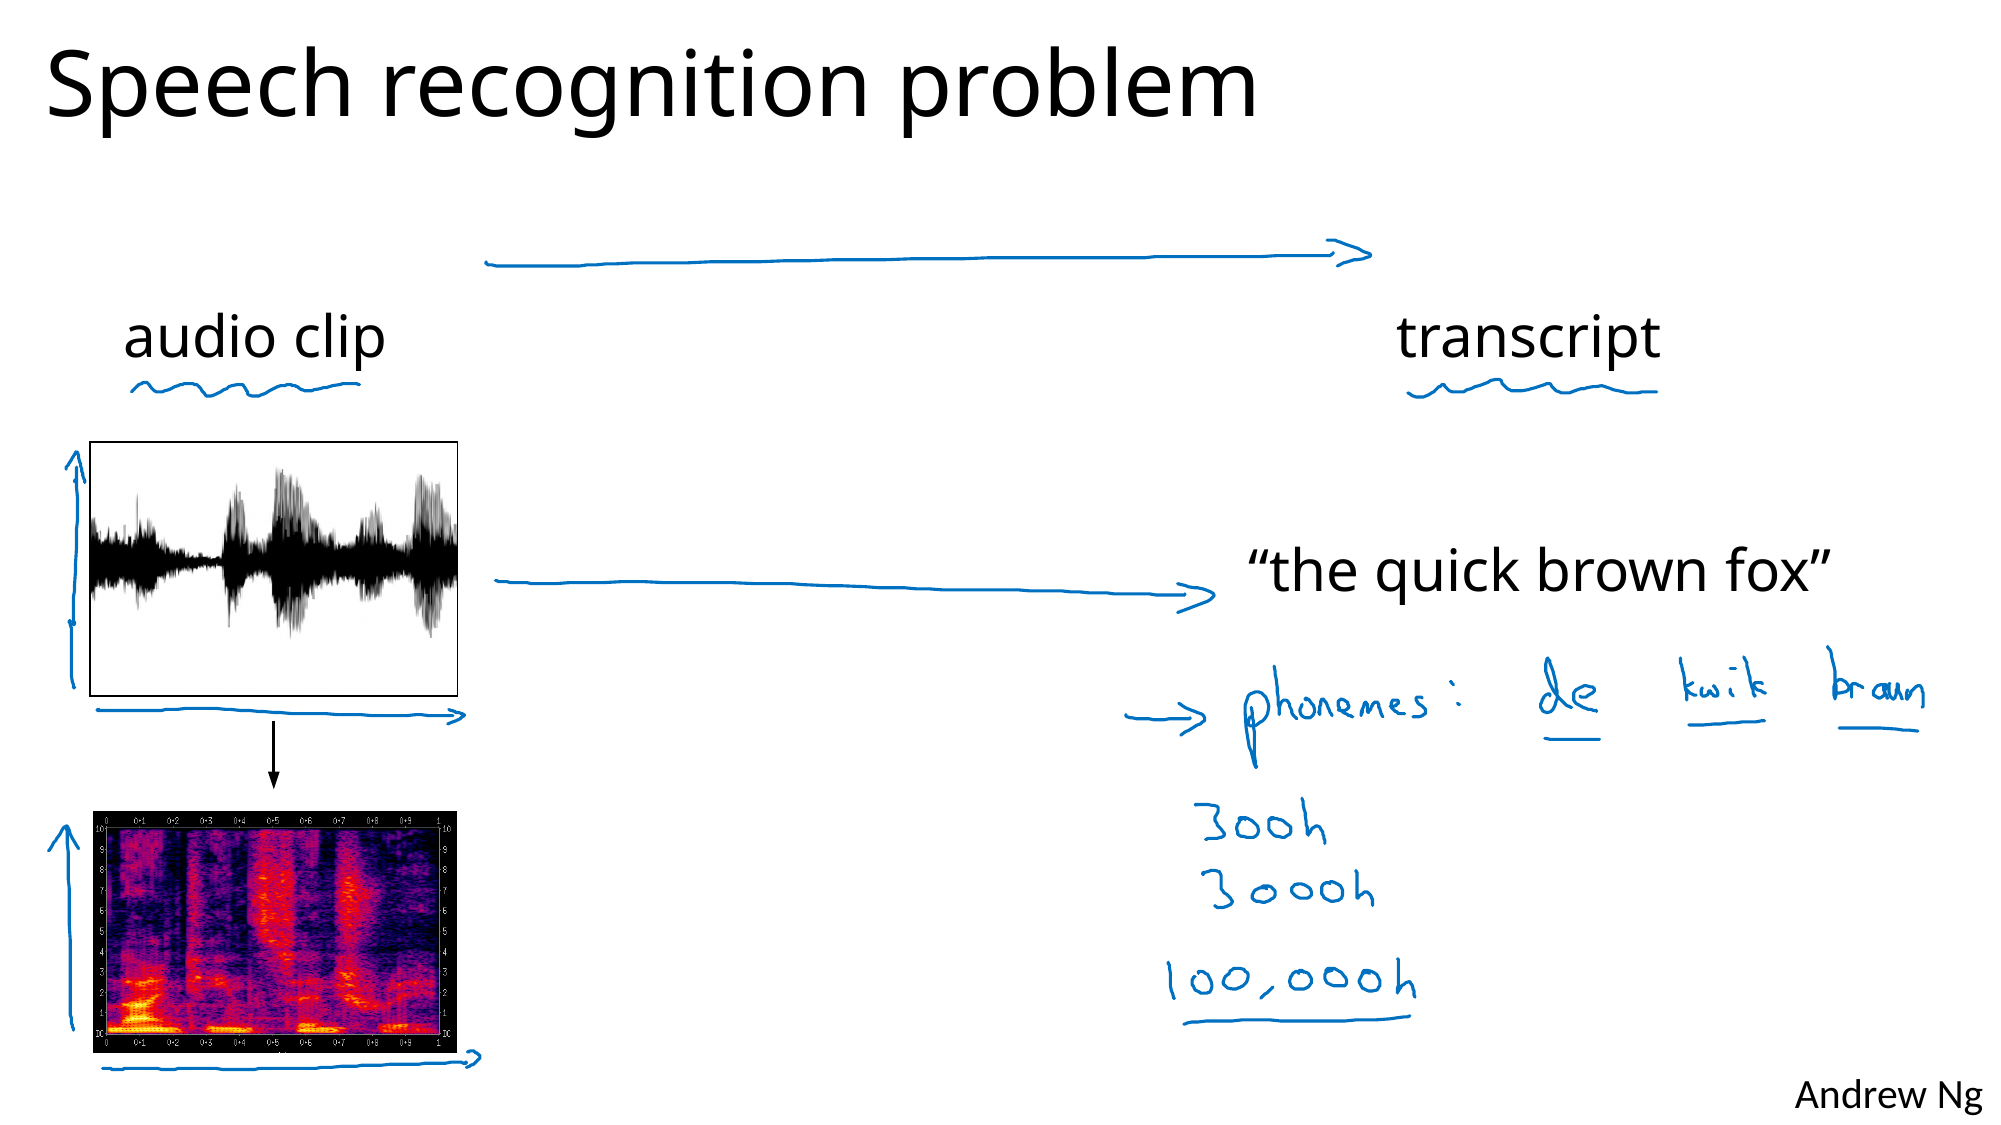

# Speech recognition problem
audio clip
transcript
“the quick brown fox”